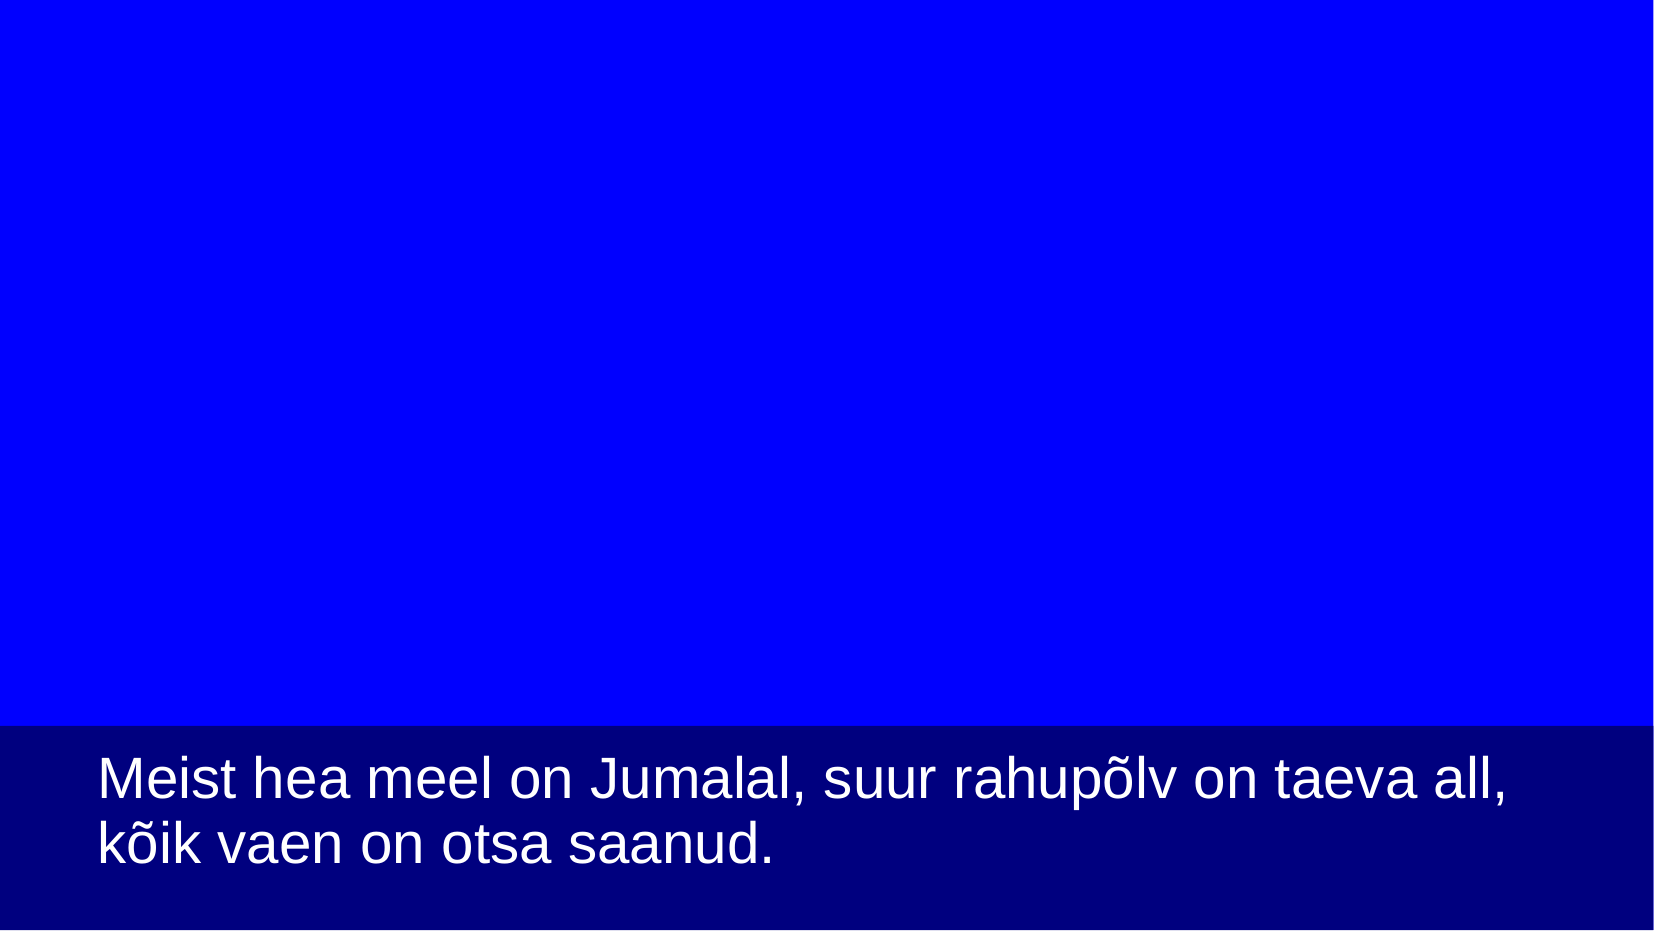

Meist hea meel on Jumalal, suur rahupõlv on taeva all,
kõik vaen on otsa saanud.